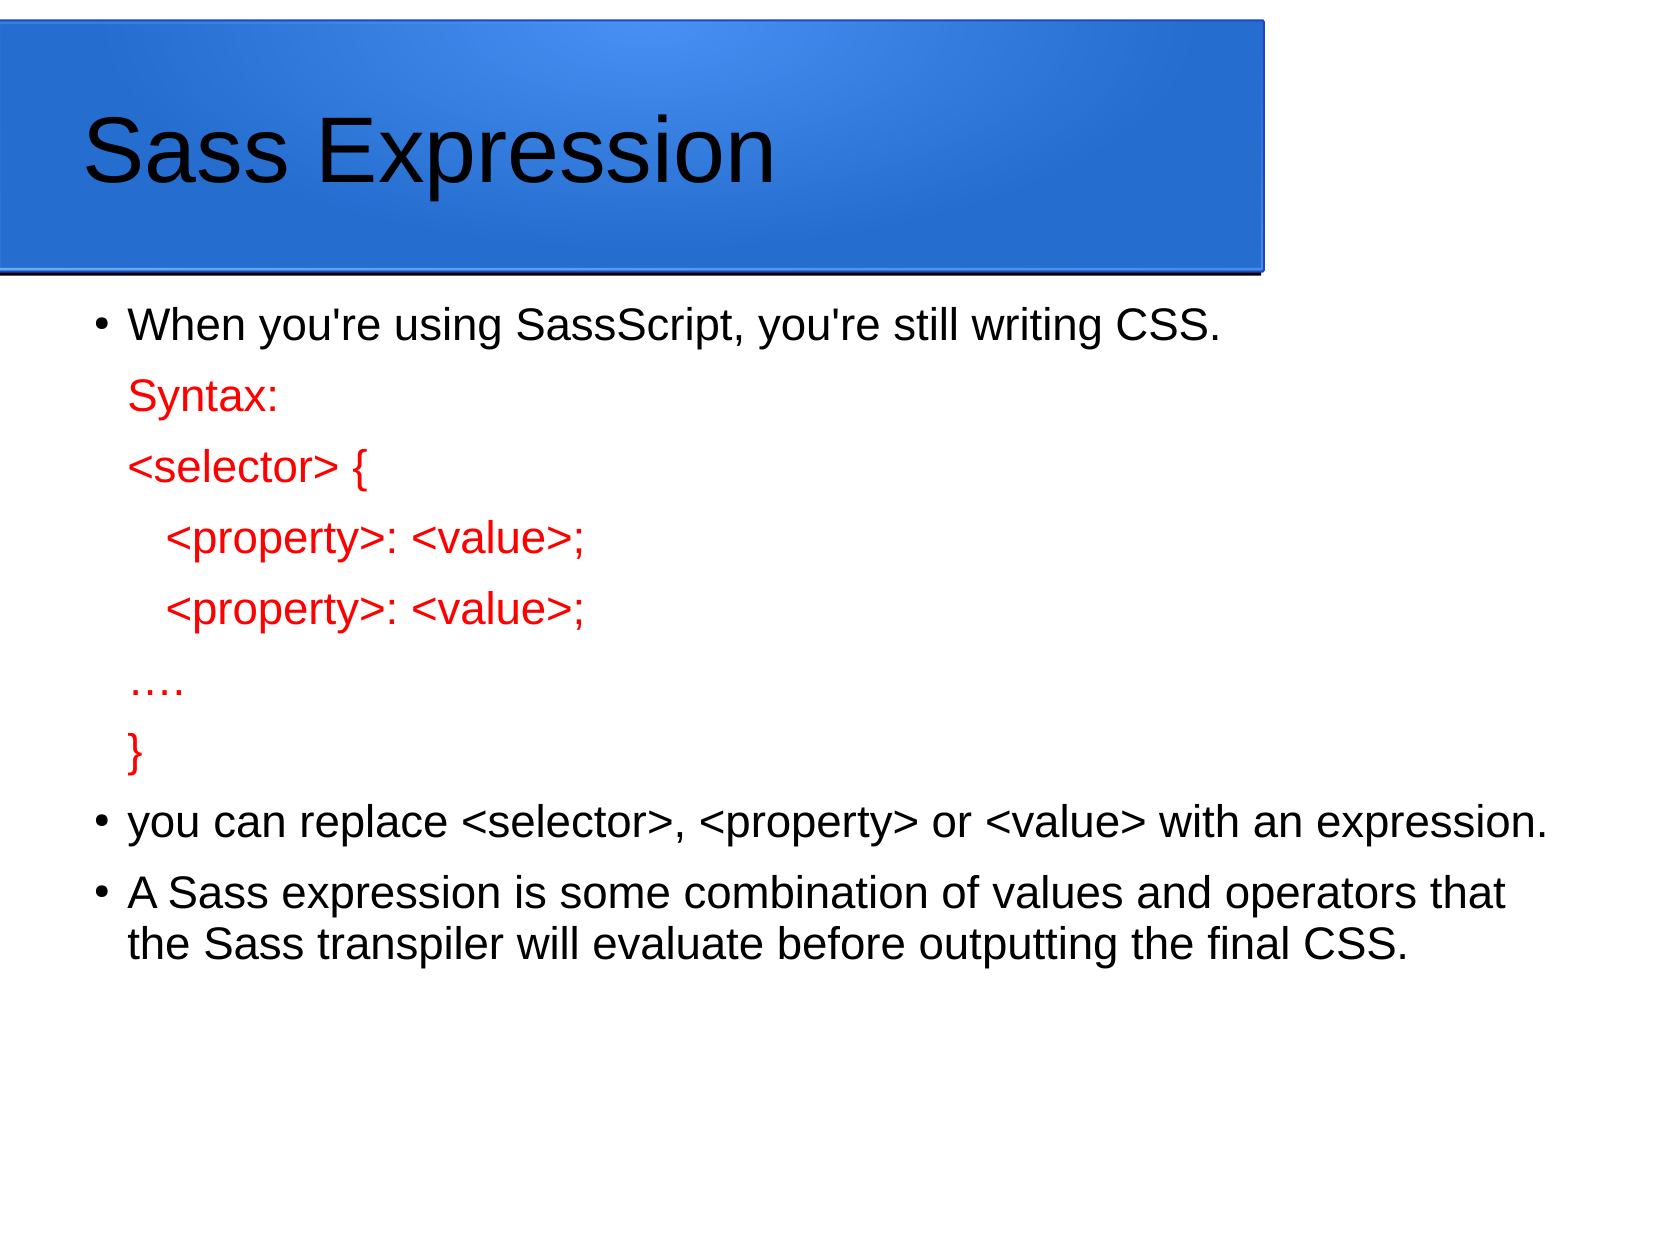

# Sass Expression
When you're using SassScript, you're still writing CSS.
Syntax:
<selector> {
 <property>: <value>;
 <property>: <value>;
….
}
you can replace <selector>, <property> or <value> with an expression.
A Sass expression is some combination of values and operators that the Sass transpiler will evaluate before outputting the final CSS.